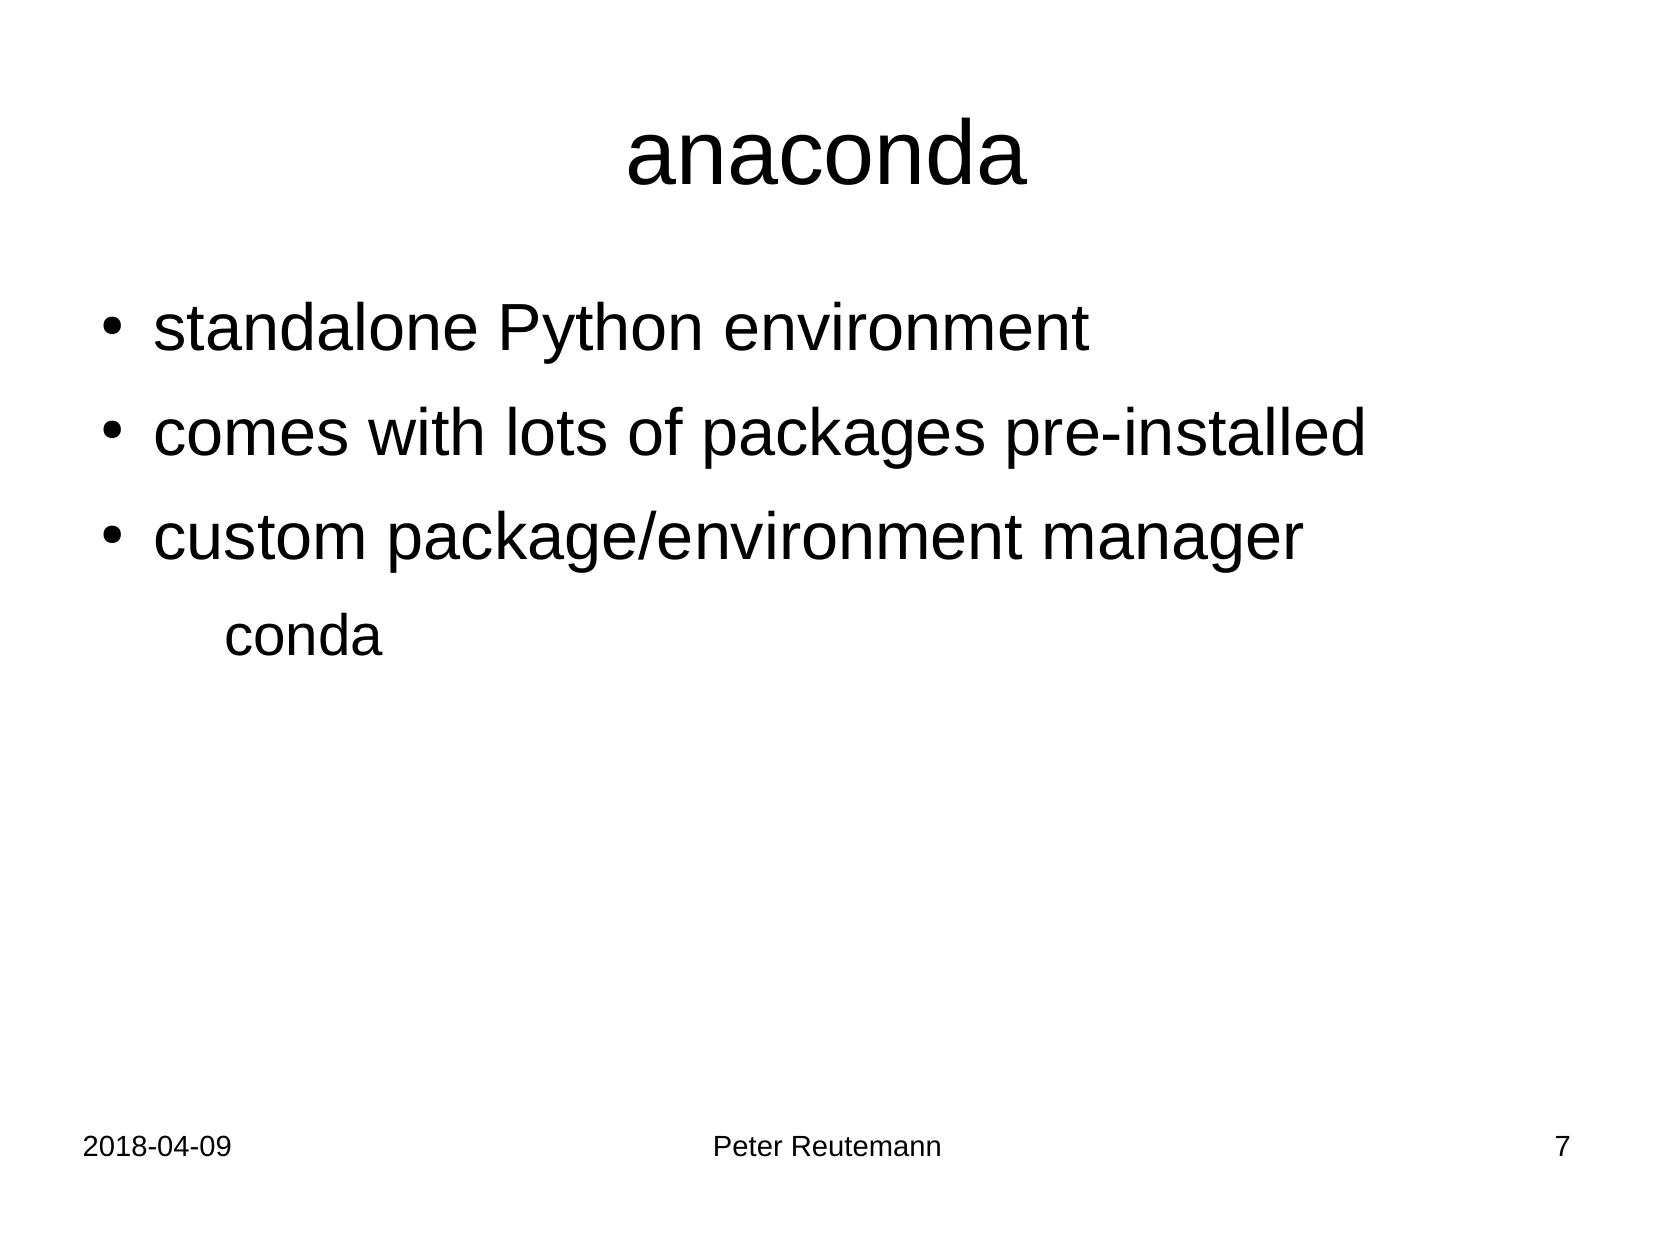

# anaconda
standalone Python environment
comes with lots of packages pre-installed
custom package/environment manager
conda
2018-04-09
Peter Reutemann
7